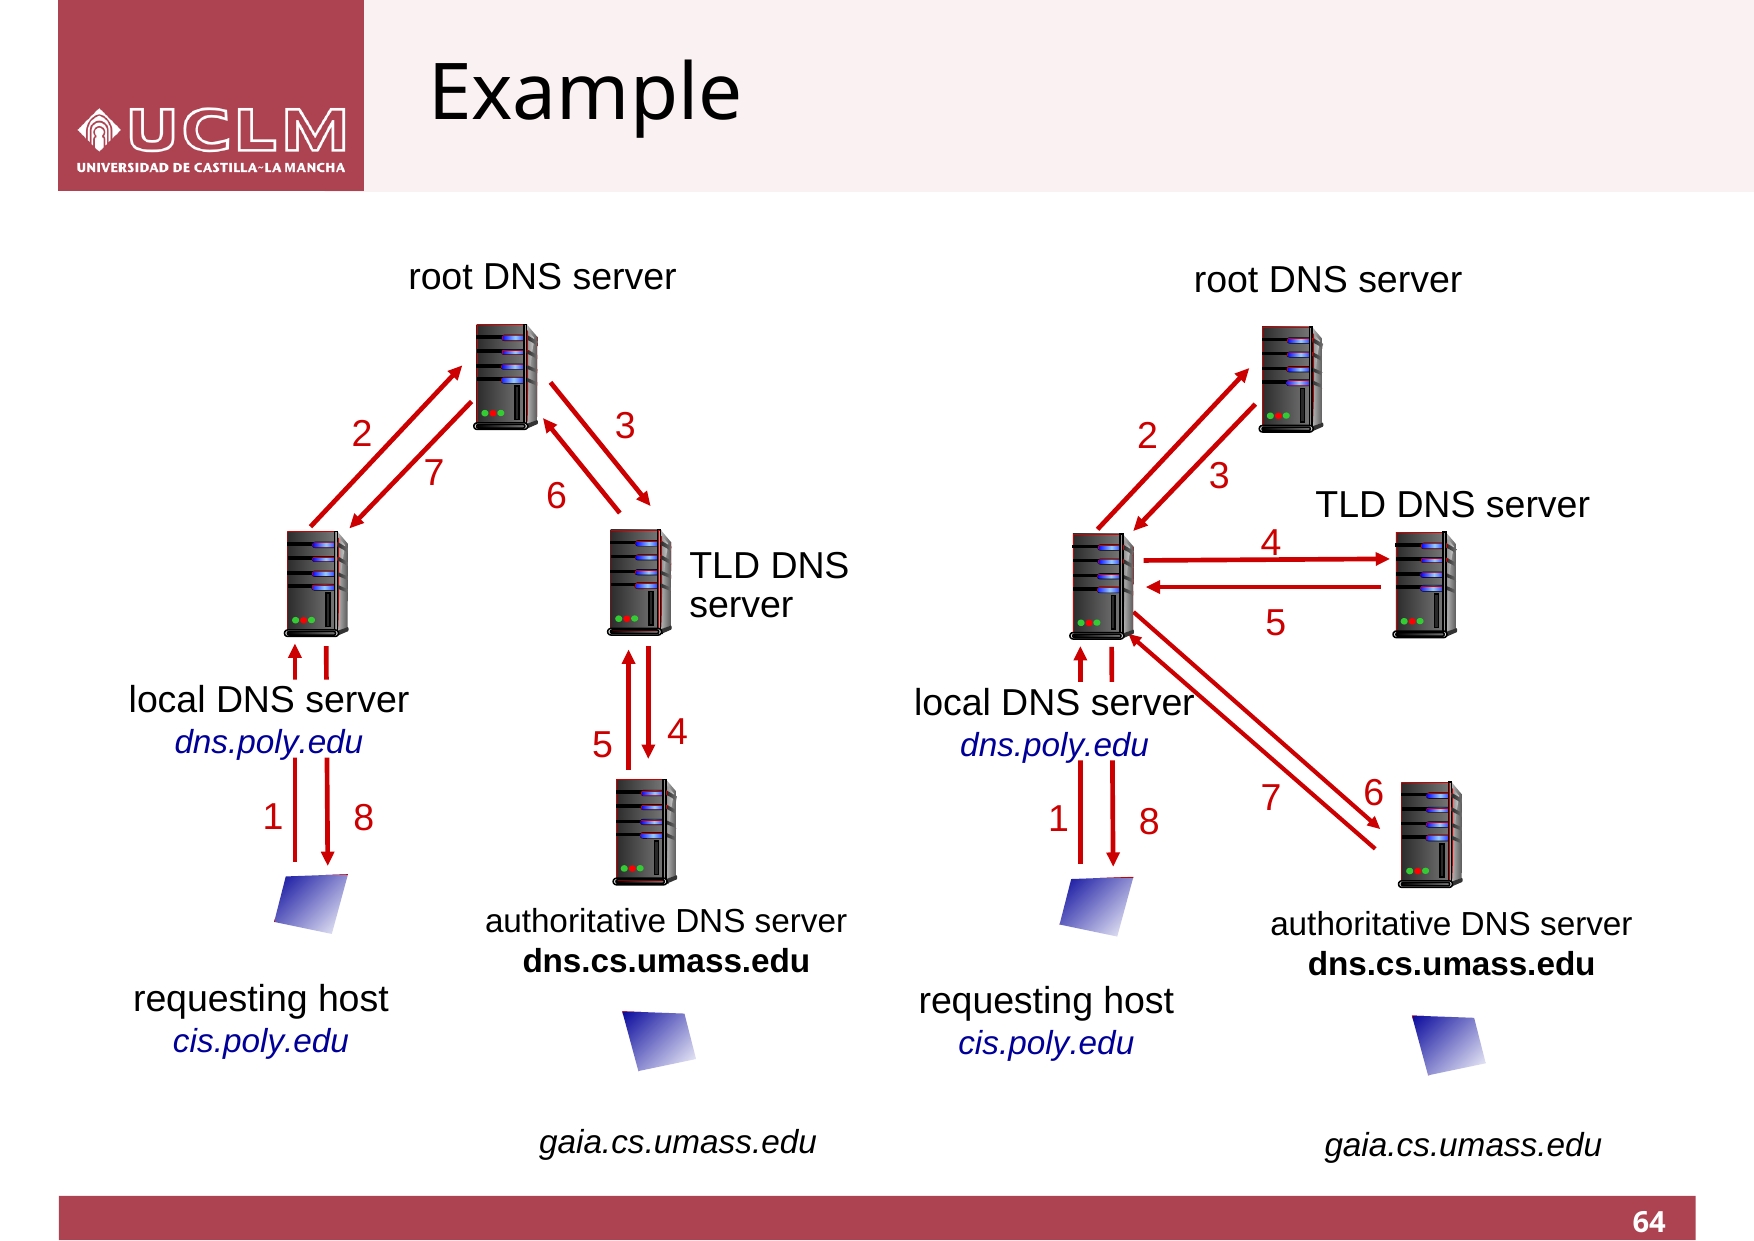

# Example
root DNS server
root DNS server
3
2
2
7
3
6
TLD DNS server
4
TLD DNS
server
5
local DNS server
dns.poly.edu
local DNS server
dns.poly.edu
4
5
6
7
1
8
1
8
authoritative DNS server
dns.cs.umass.edu
authoritative DNS server
dns.cs.umass.edu
requesting host
cis.poly.edu
requesting host
cis.poly.edu
gaia.cs.umass.edu
gaia.cs.umass.edu
64